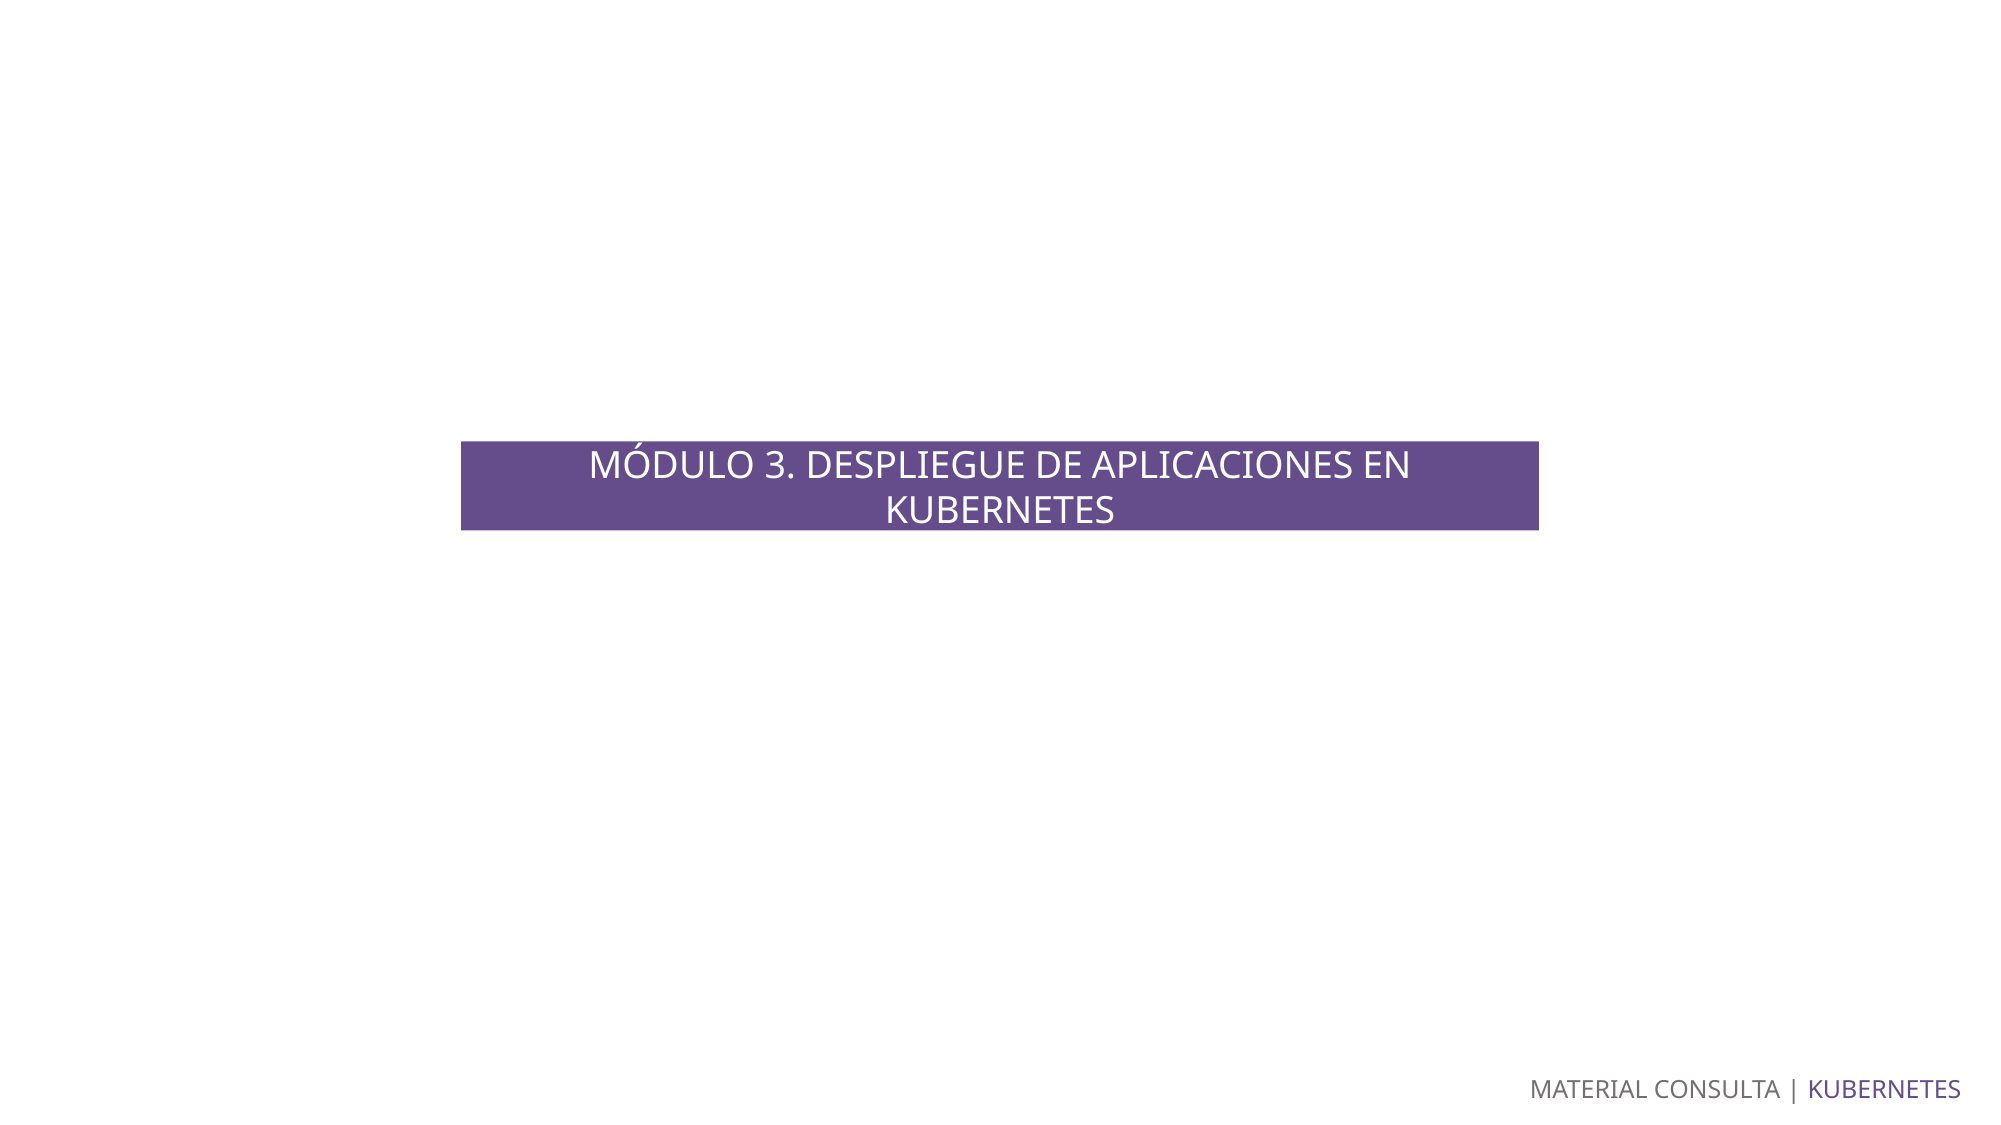

MÓDULO 3. DESPLIEGUE DE APLICACIONES EN KUBERNETES
MATERIAL CONSULTA | KUBERNETES